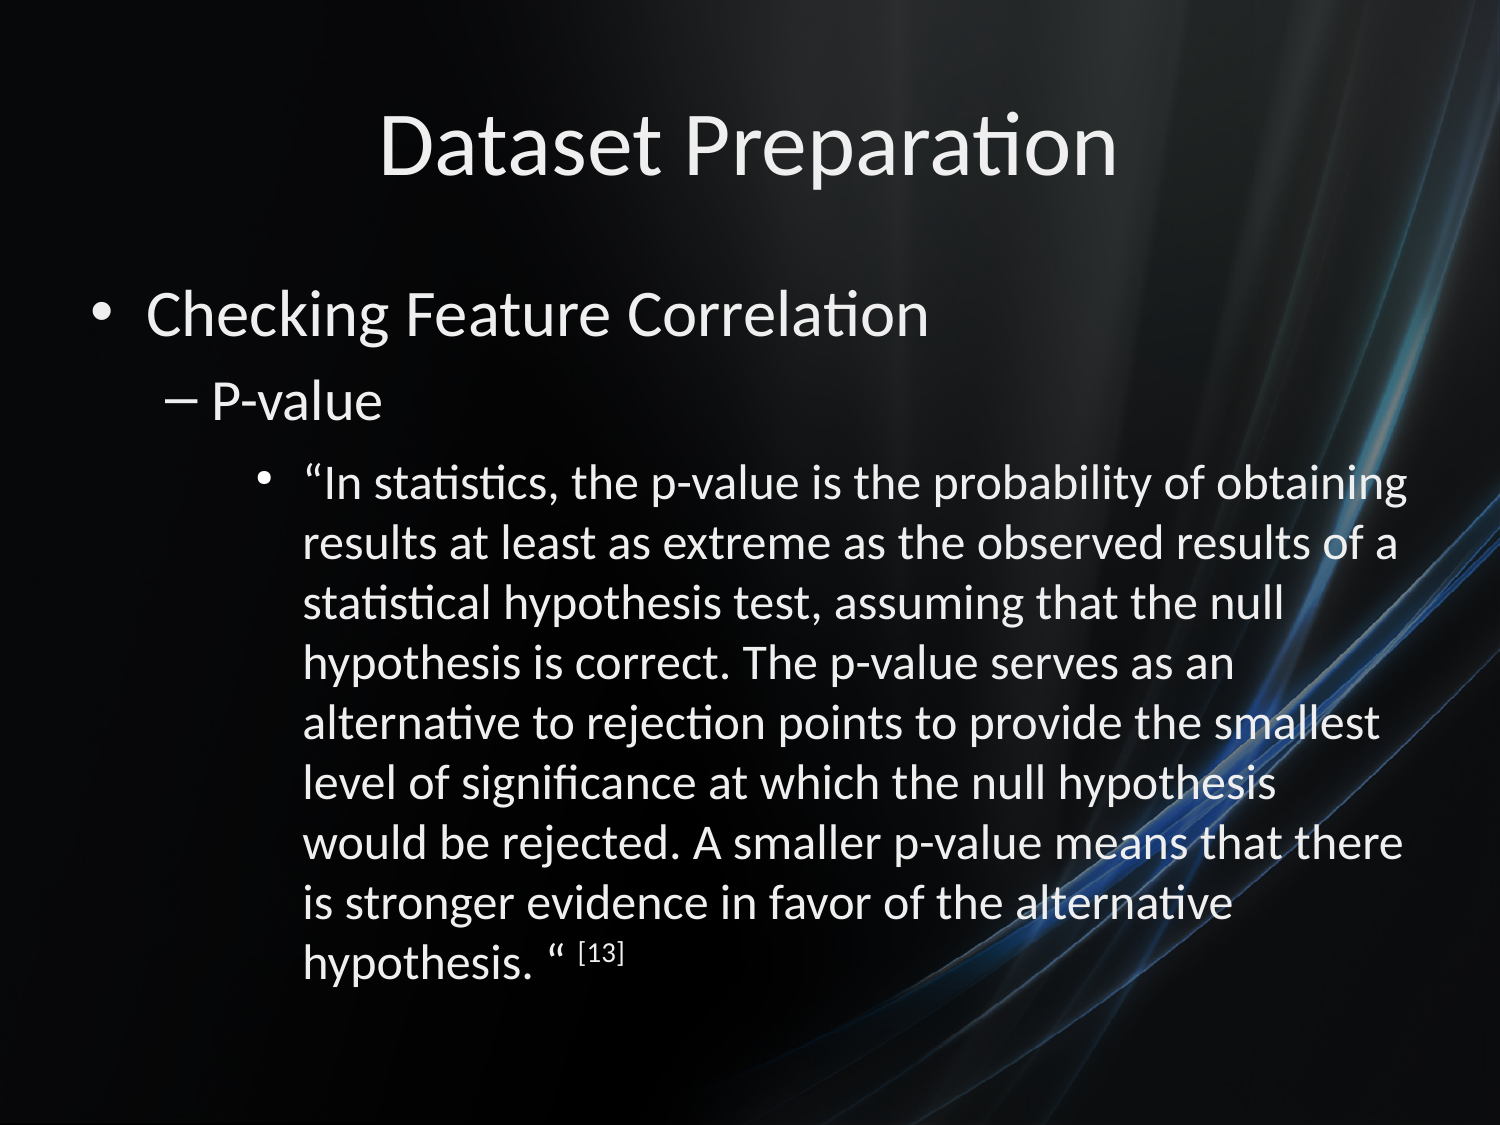

# Dataset Preparation
Checking Feature Correlation
P-value
“In statistics, the p-value is the probability of obtaining results at least as extreme as the observed results of a statistical hypothesis test, assuming that the null hypothesis is correct. The p-value serves as an alternative to rejection points to provide the smallest level of significance at which the null hypothesis would be rejected. A smaller p-value means that there is stronger evidence in favor of the alternative hypothesis. “ [13]